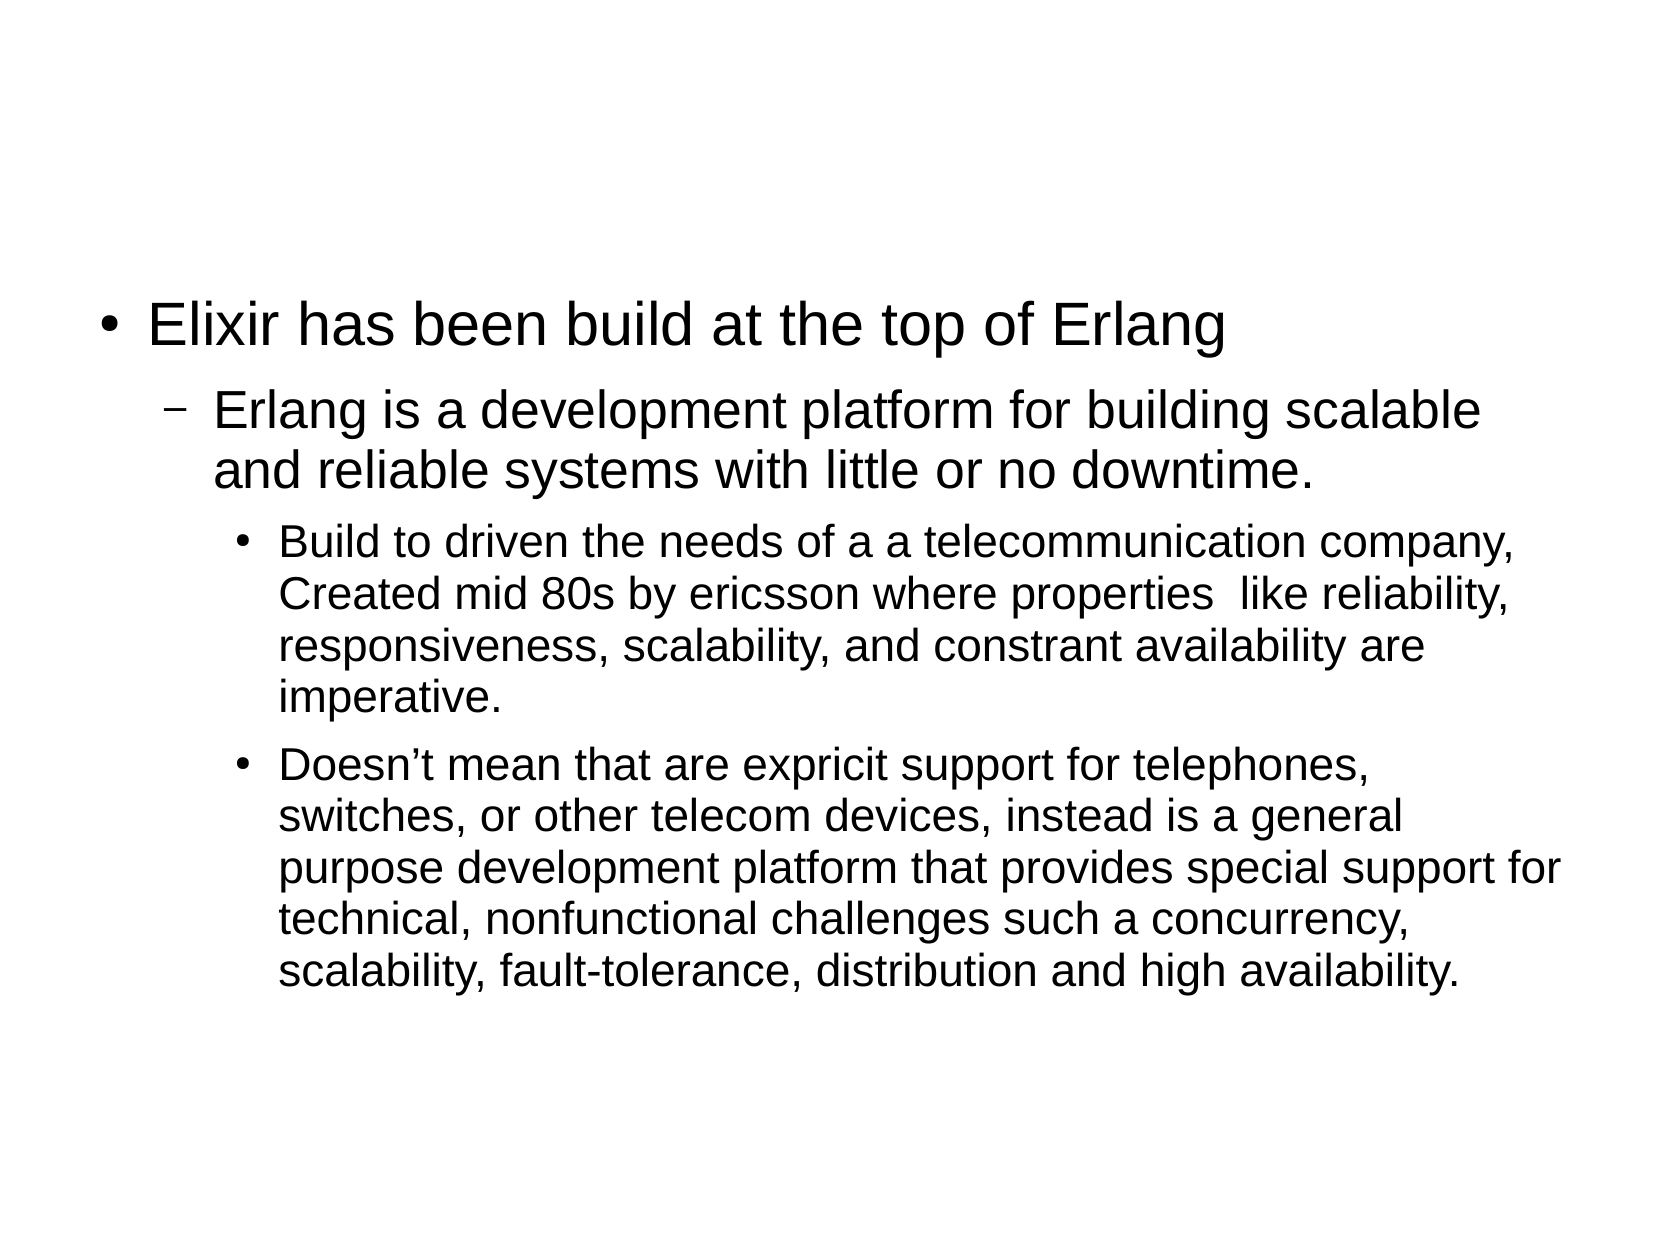

#
Elixir has been build at the top of Erlang
Erlang is a development platform for building scalable and reliable systems with little or no downtime.
Build to driven the needs of a a telecommunication company, Created mid 80s by ericsson where properties like reliability, responsiveness, scalability, and constrant availability are imperative.
Doesn’t mean that are expricit support for telephones, switches, or other telecom devices, instead is a general purpose development platform that provides special support for technical, nonfunctional challenges such a concurrency, scalability, fault-tolerance, distribution and high availability.